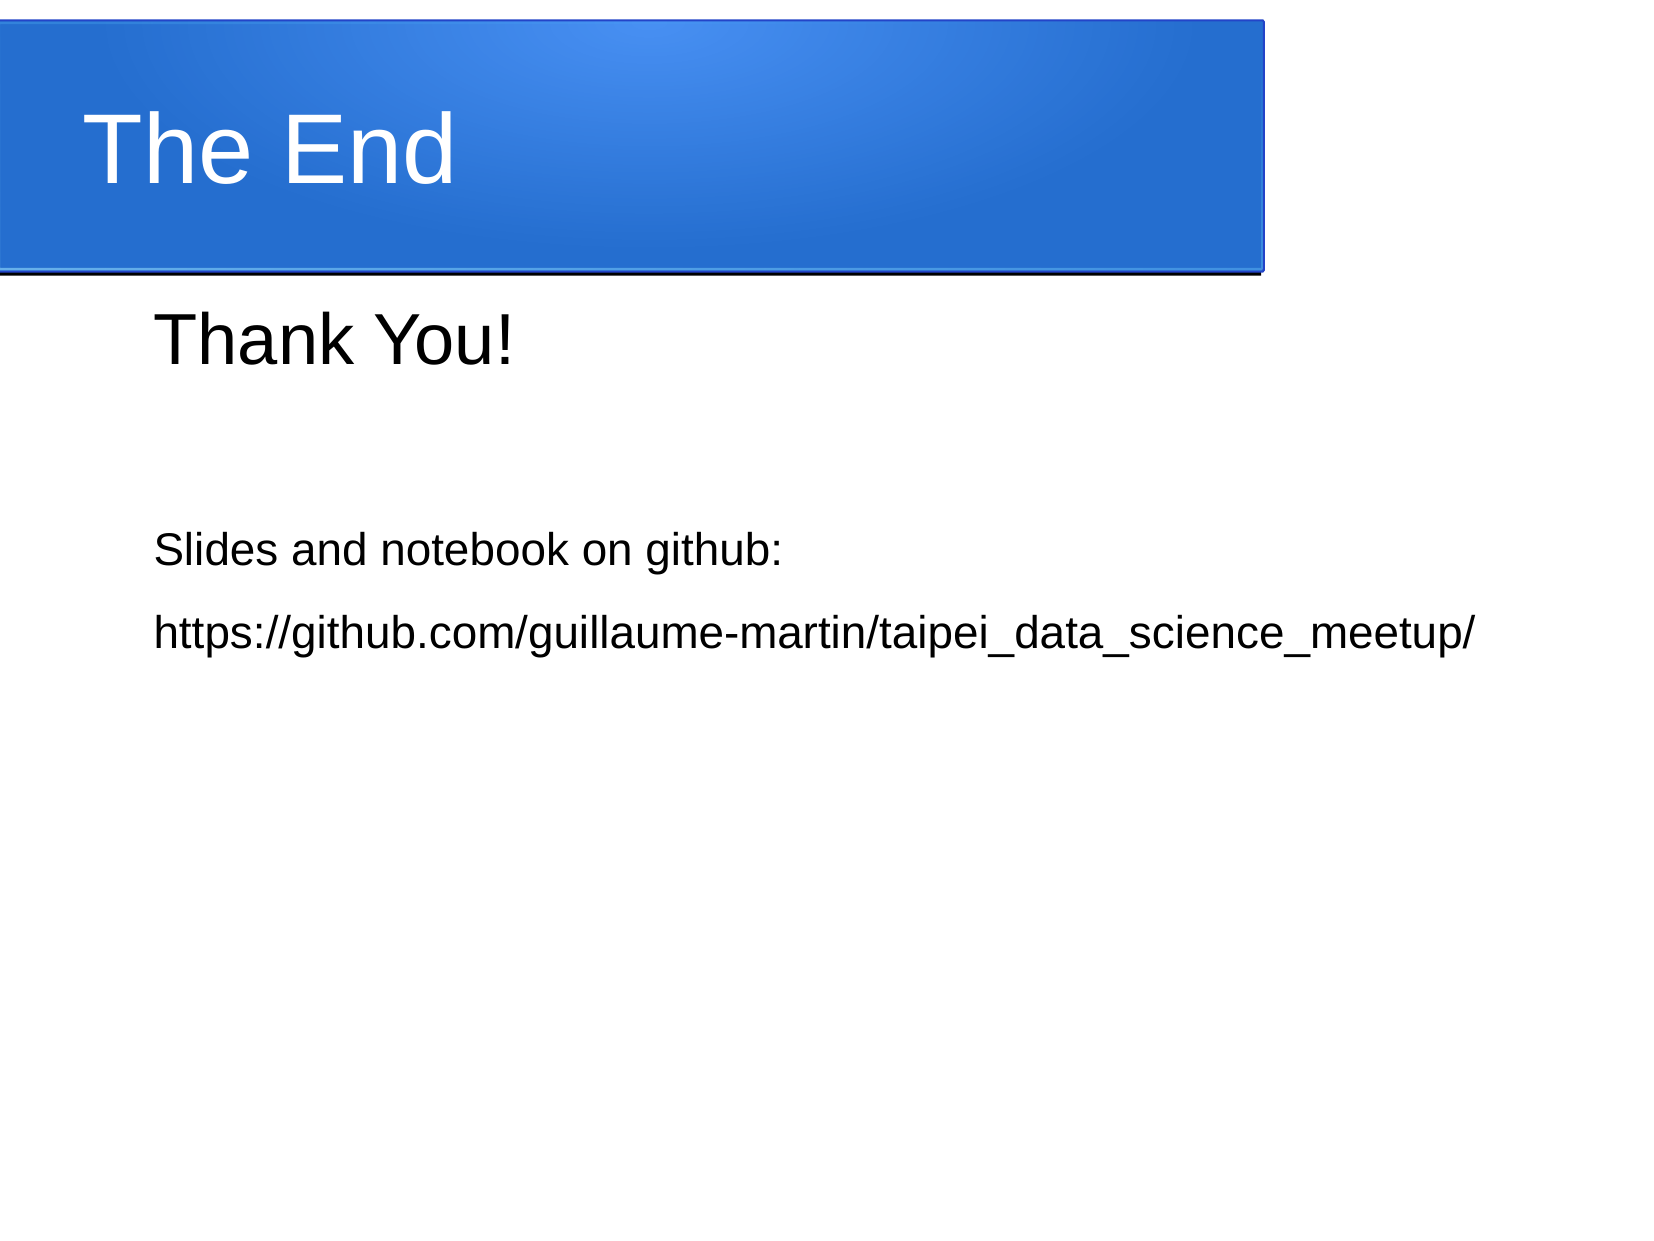

# The End
Thank You!
Slides and notebook on github:
https://github.com/guillaume-martin/taipei_data_science_meetup/